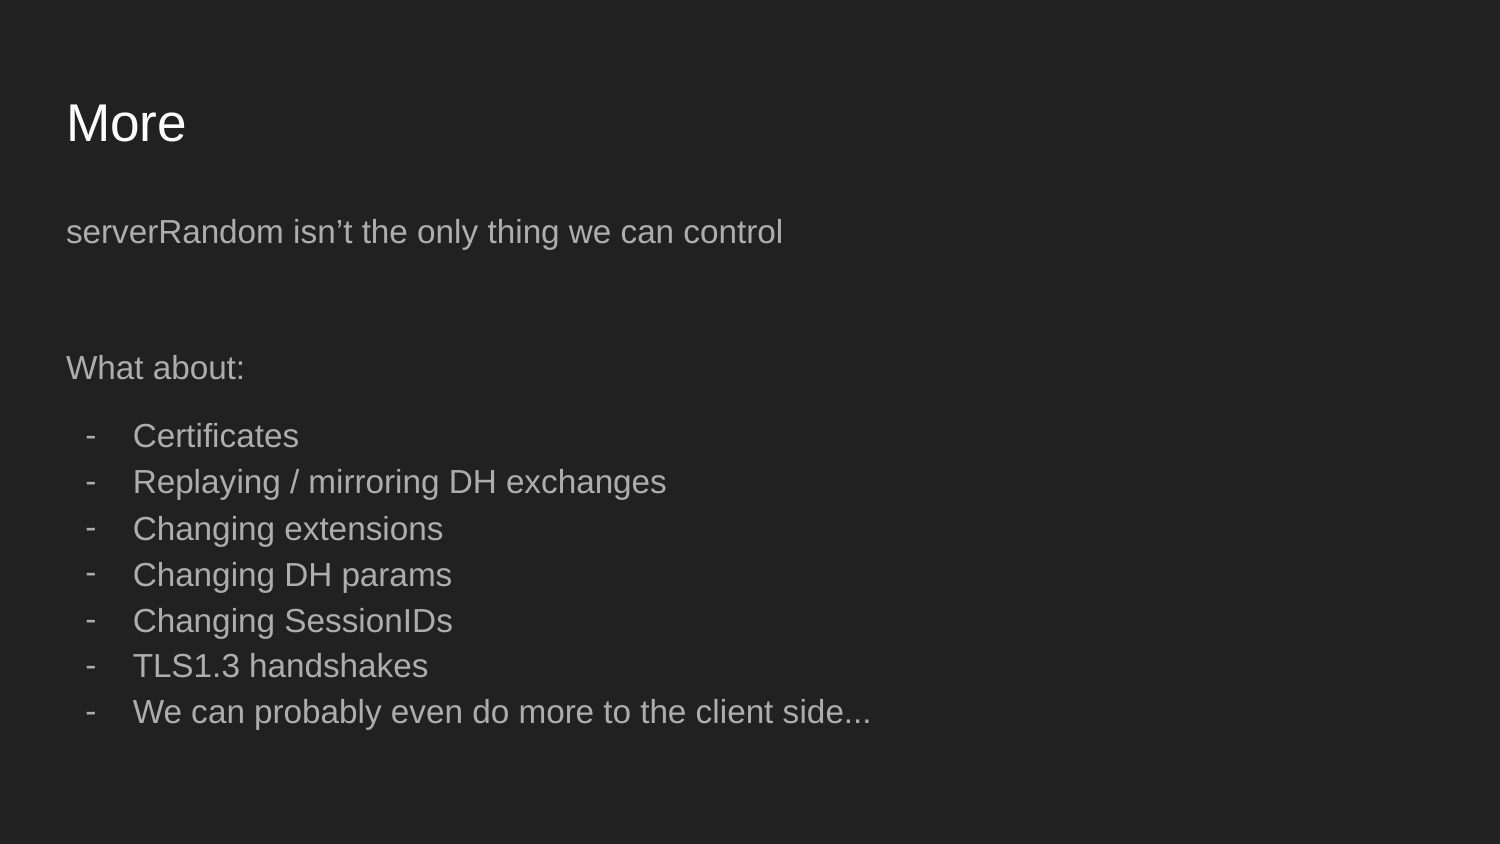

# More
serverRandom isn’t the only thing we can control
What about:
Certificates
Replaying / mirroring DH exchanges
Changing extensions
Changing DH params
Changing SessionIDs
TLS1.3 handshakes
We can probably even do more to the client side...